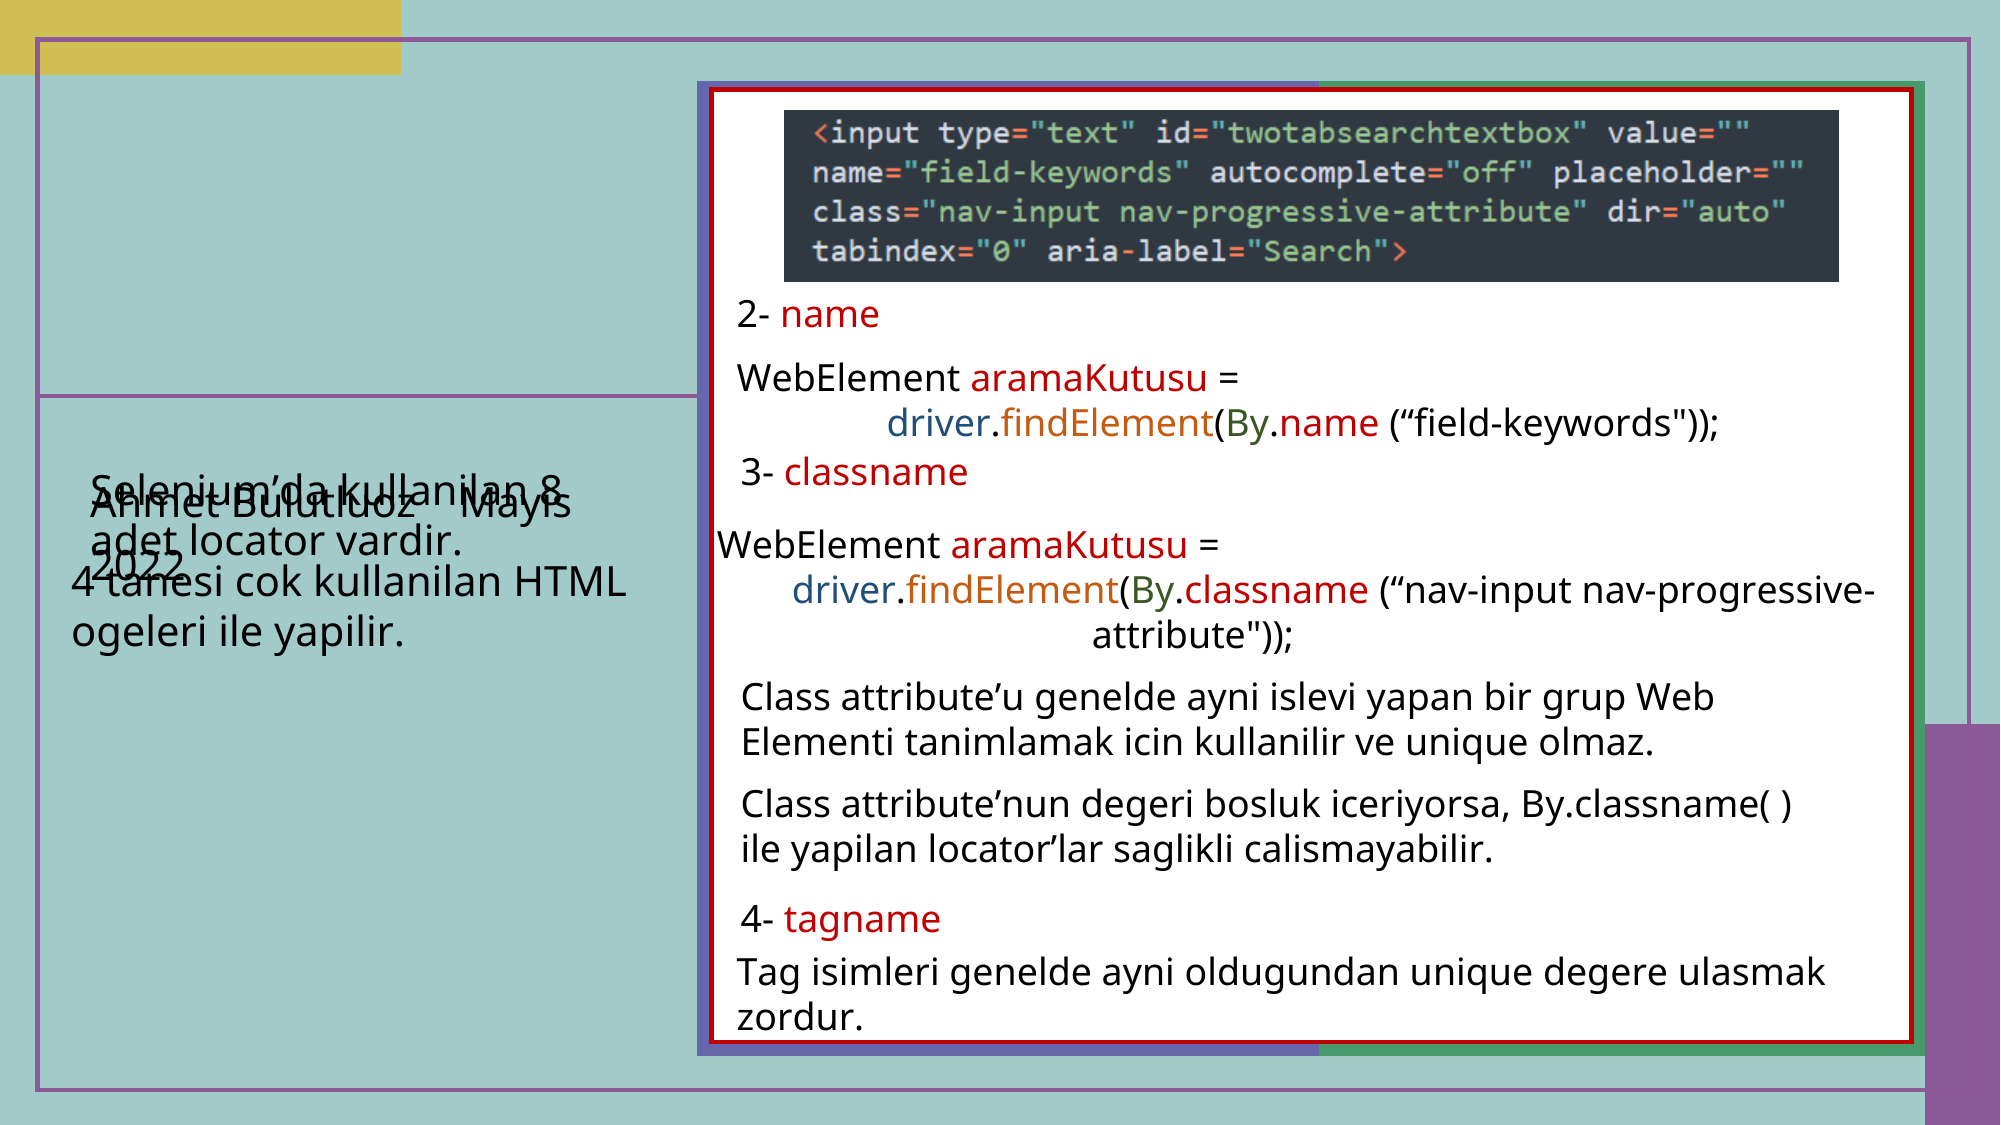

# Locator Yontemleri nelerdir ?
2- name
WebElement aramaKutusu =
		driver.findElement(By.name (“field-keywords"));
3- classname
Selenium’da kullanilan 8 adet locator vardir.
Ahmet Bulutluoz Mayis 2022
WebElement aramaKutusu =
	driver.findElement(By.classname (“nav-input nav-progressive-					attribute"));
4 tanesi cok kullanilan HTML ogeleri ile yapilir.
Class attribute’u genelde ayni islevi yapan bir grup Web Elementi tanimlamak icin kullanilir ve unique olmaz.
Class attribute’nun degeri bosluk iceriyorsa, By.classname( ) ile yapilan locator’lar saglikli calismayabilir.
4- tagname
Tag isimleri genelde ayni oldugundan unique degere ulasmak zordur.